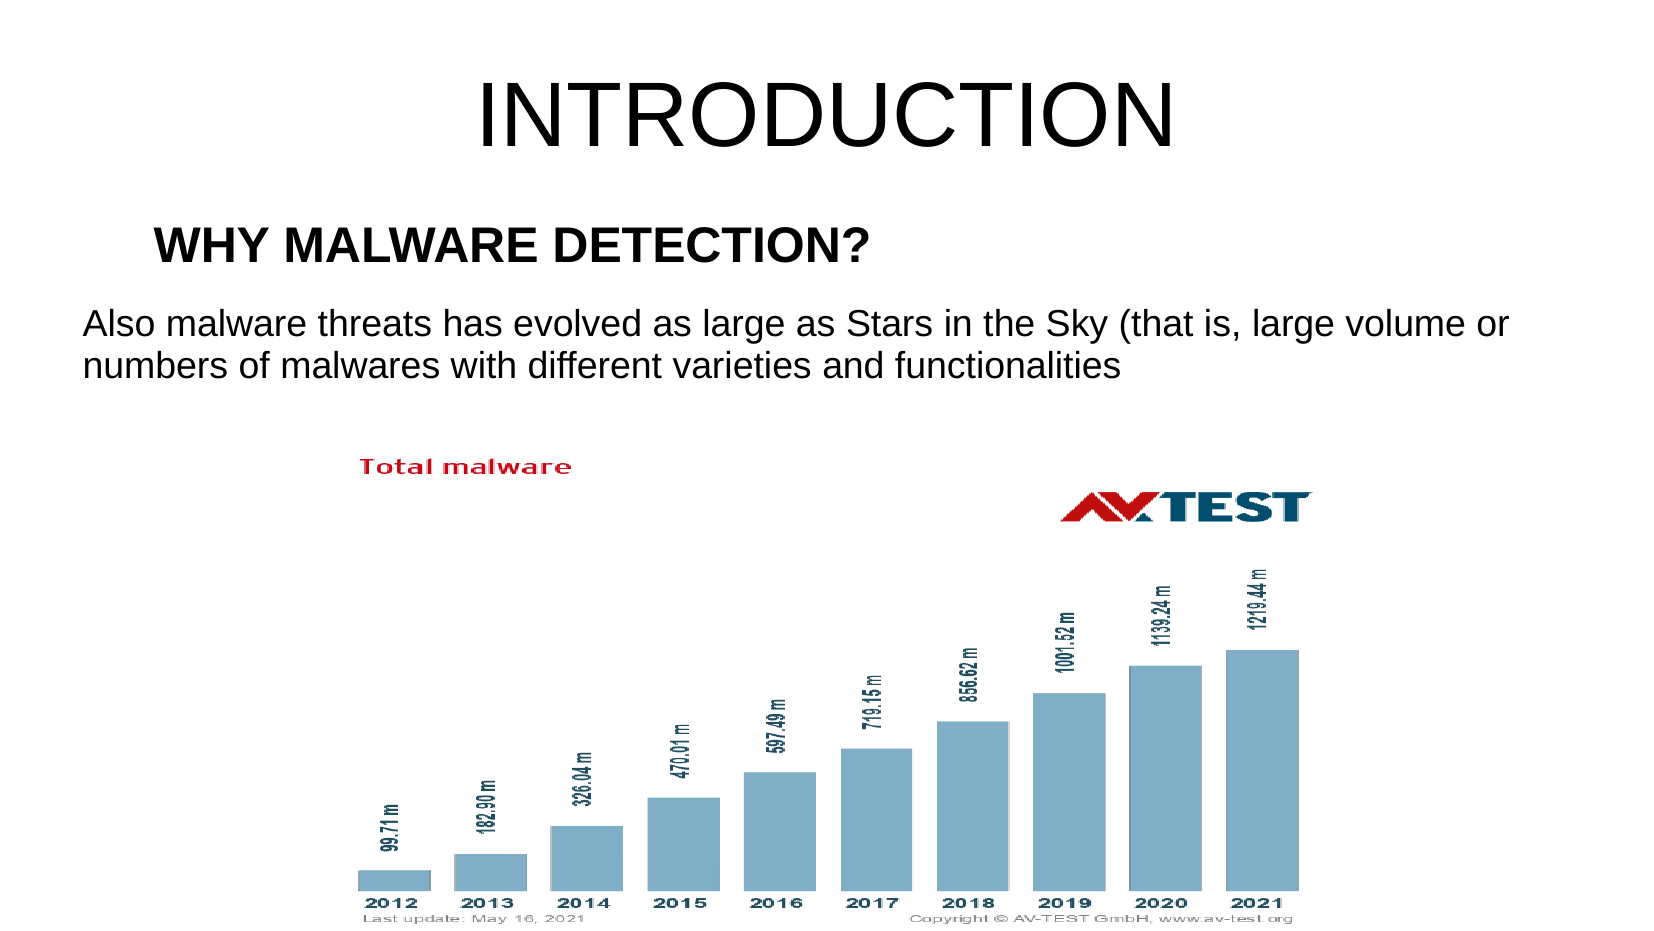

# INTRODUCTION
WHY MALWARE DETECTION?
Also malware threats has evolved as large as Stars in the Sky (that is, large volume or numbers of malwares with different varieties and functionalities